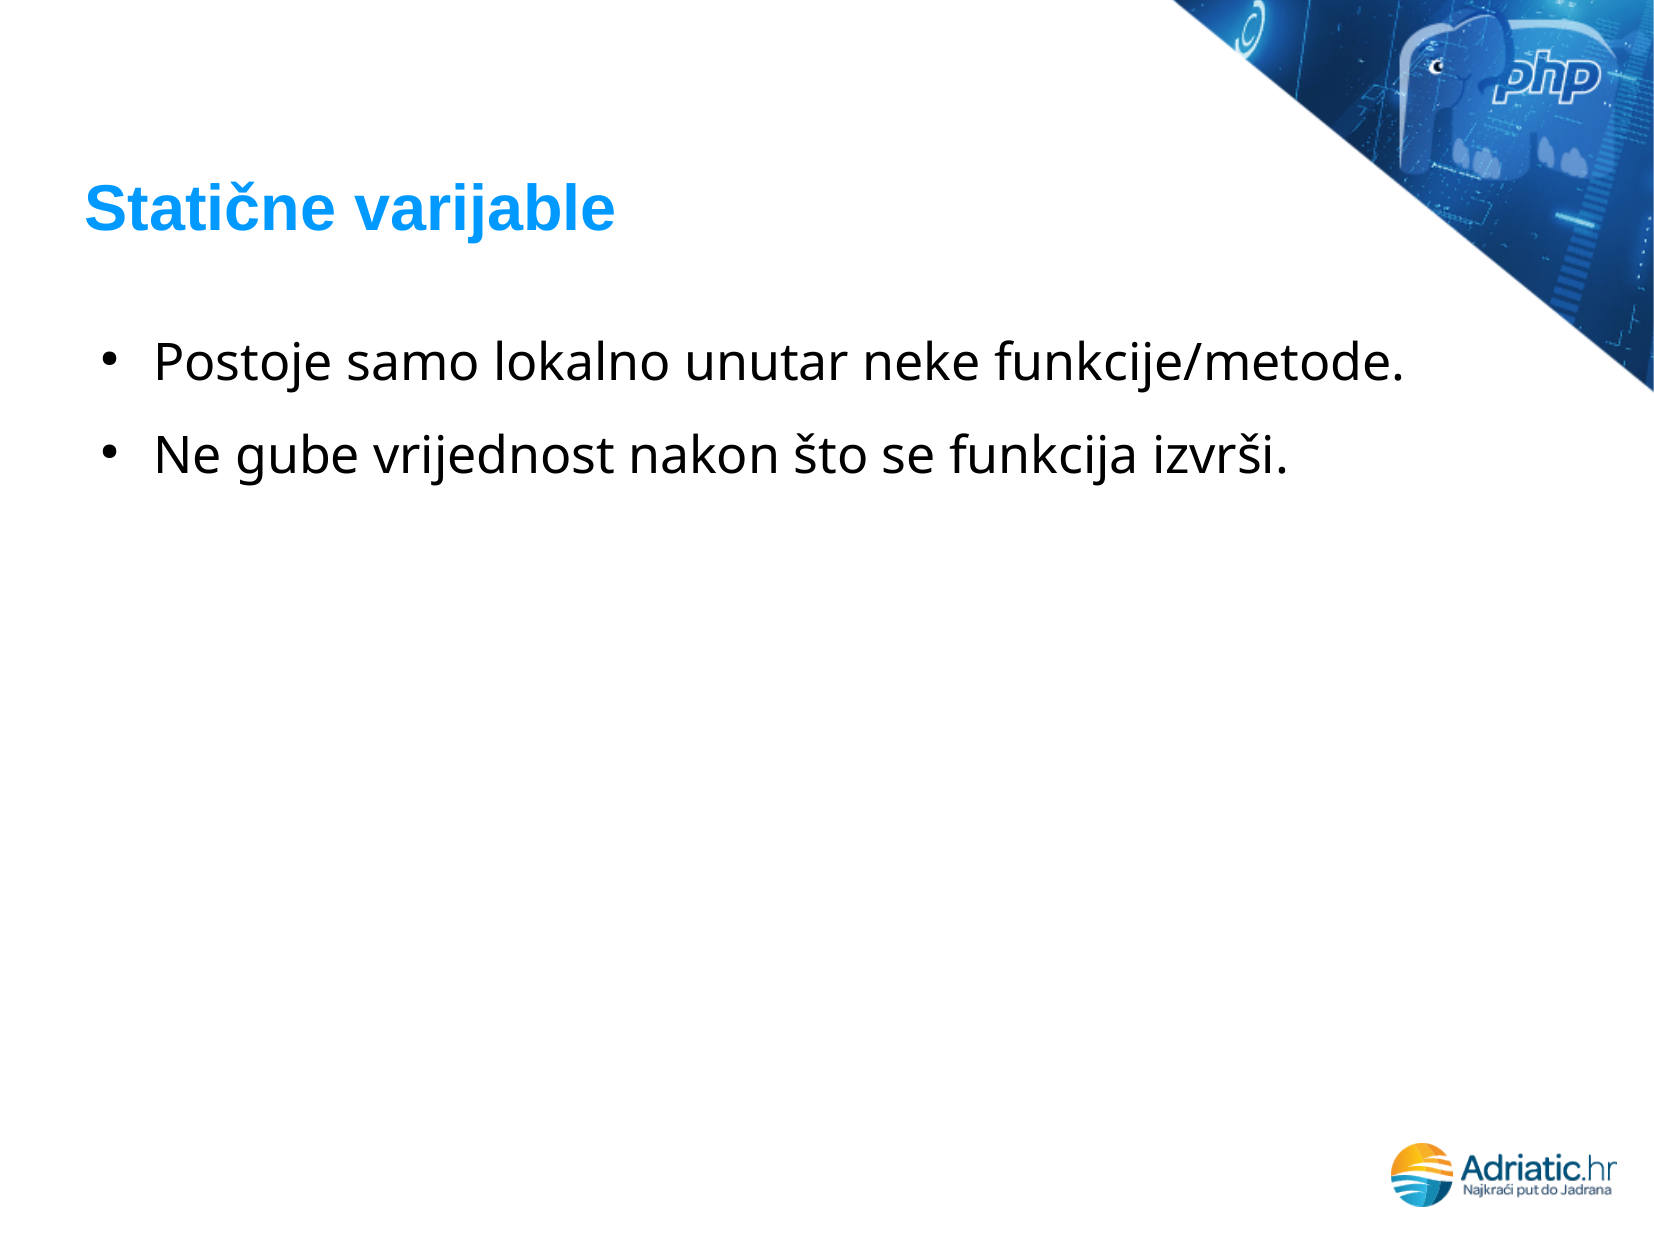

# Statične varijable
Postoje samo lokalno unutar neke funkcije/metode.
Ne gube vrijednost nakon što se funkcija izvrši.